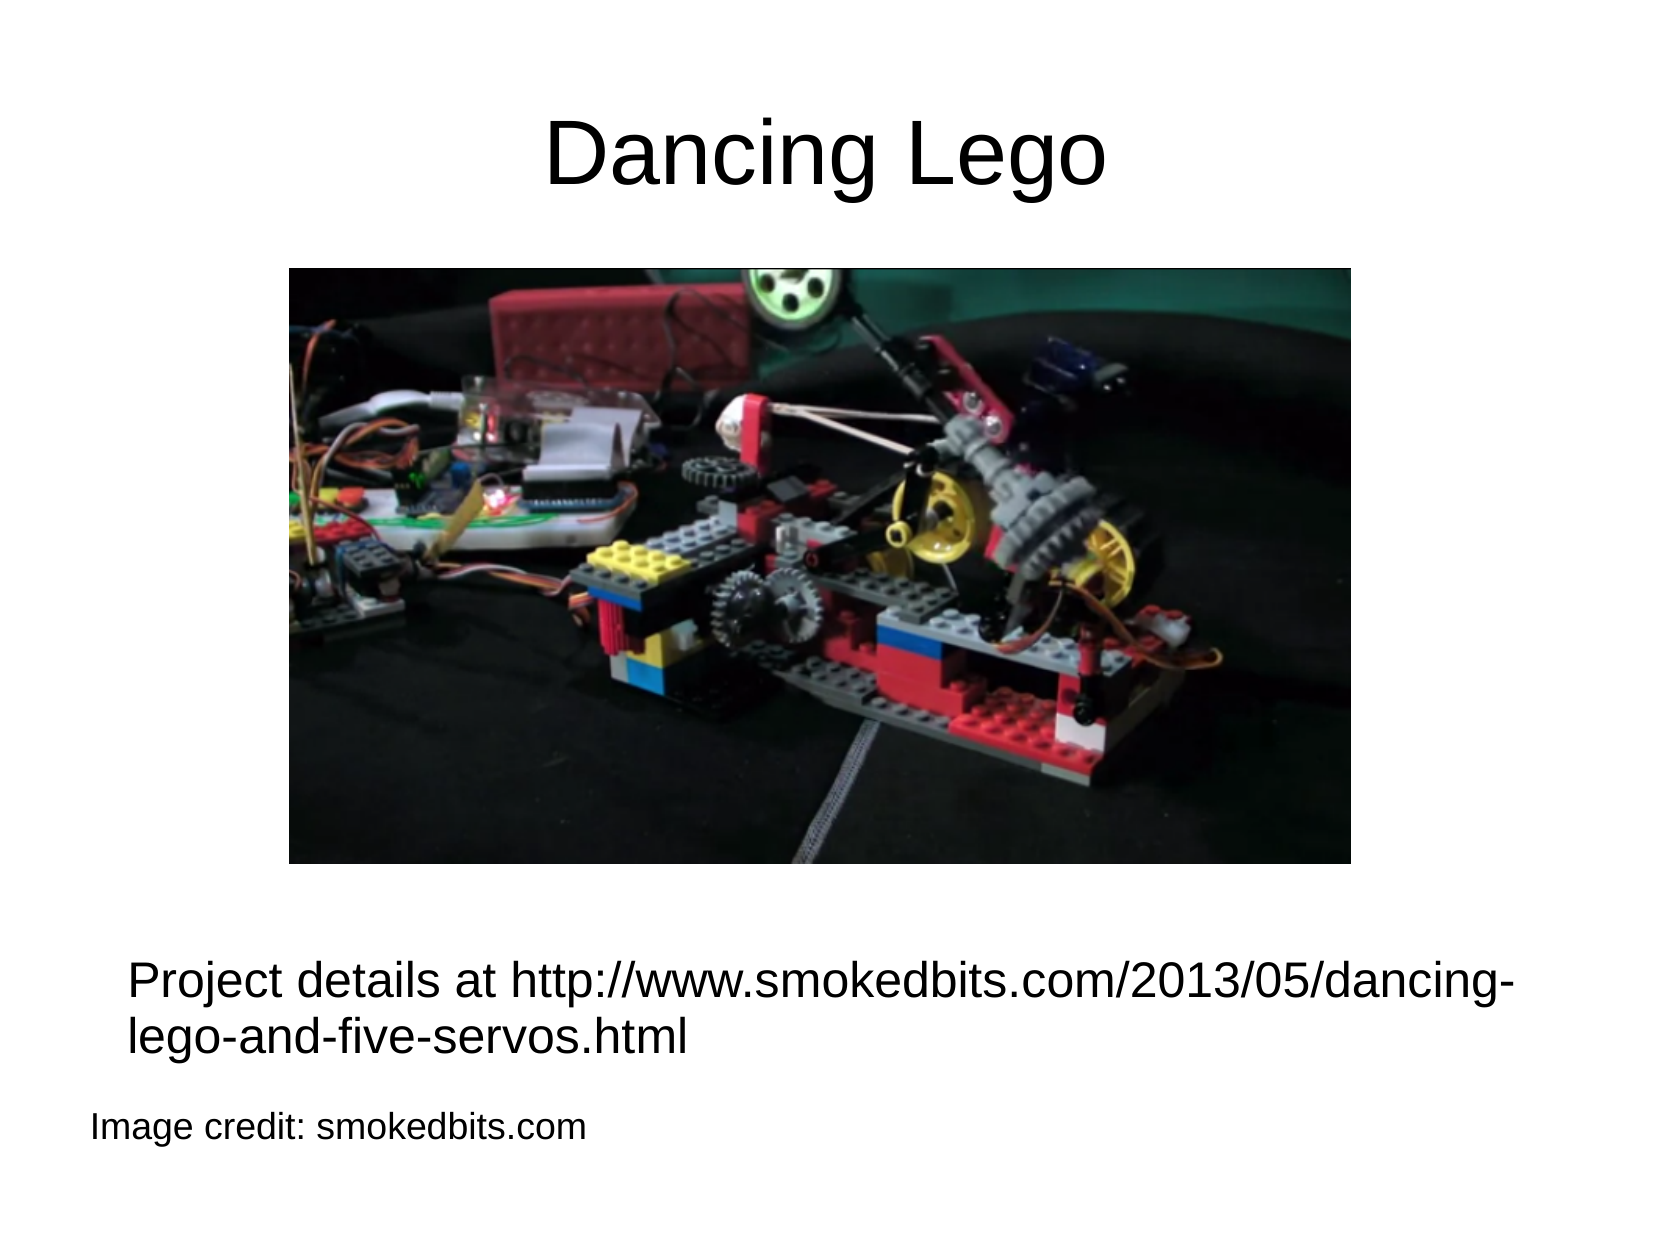

# Dancing Lego
Project details at http://www.smokedbits.com/2013/05/dancing-lego-and-five-servos.html
Image credit: smokedbits.com